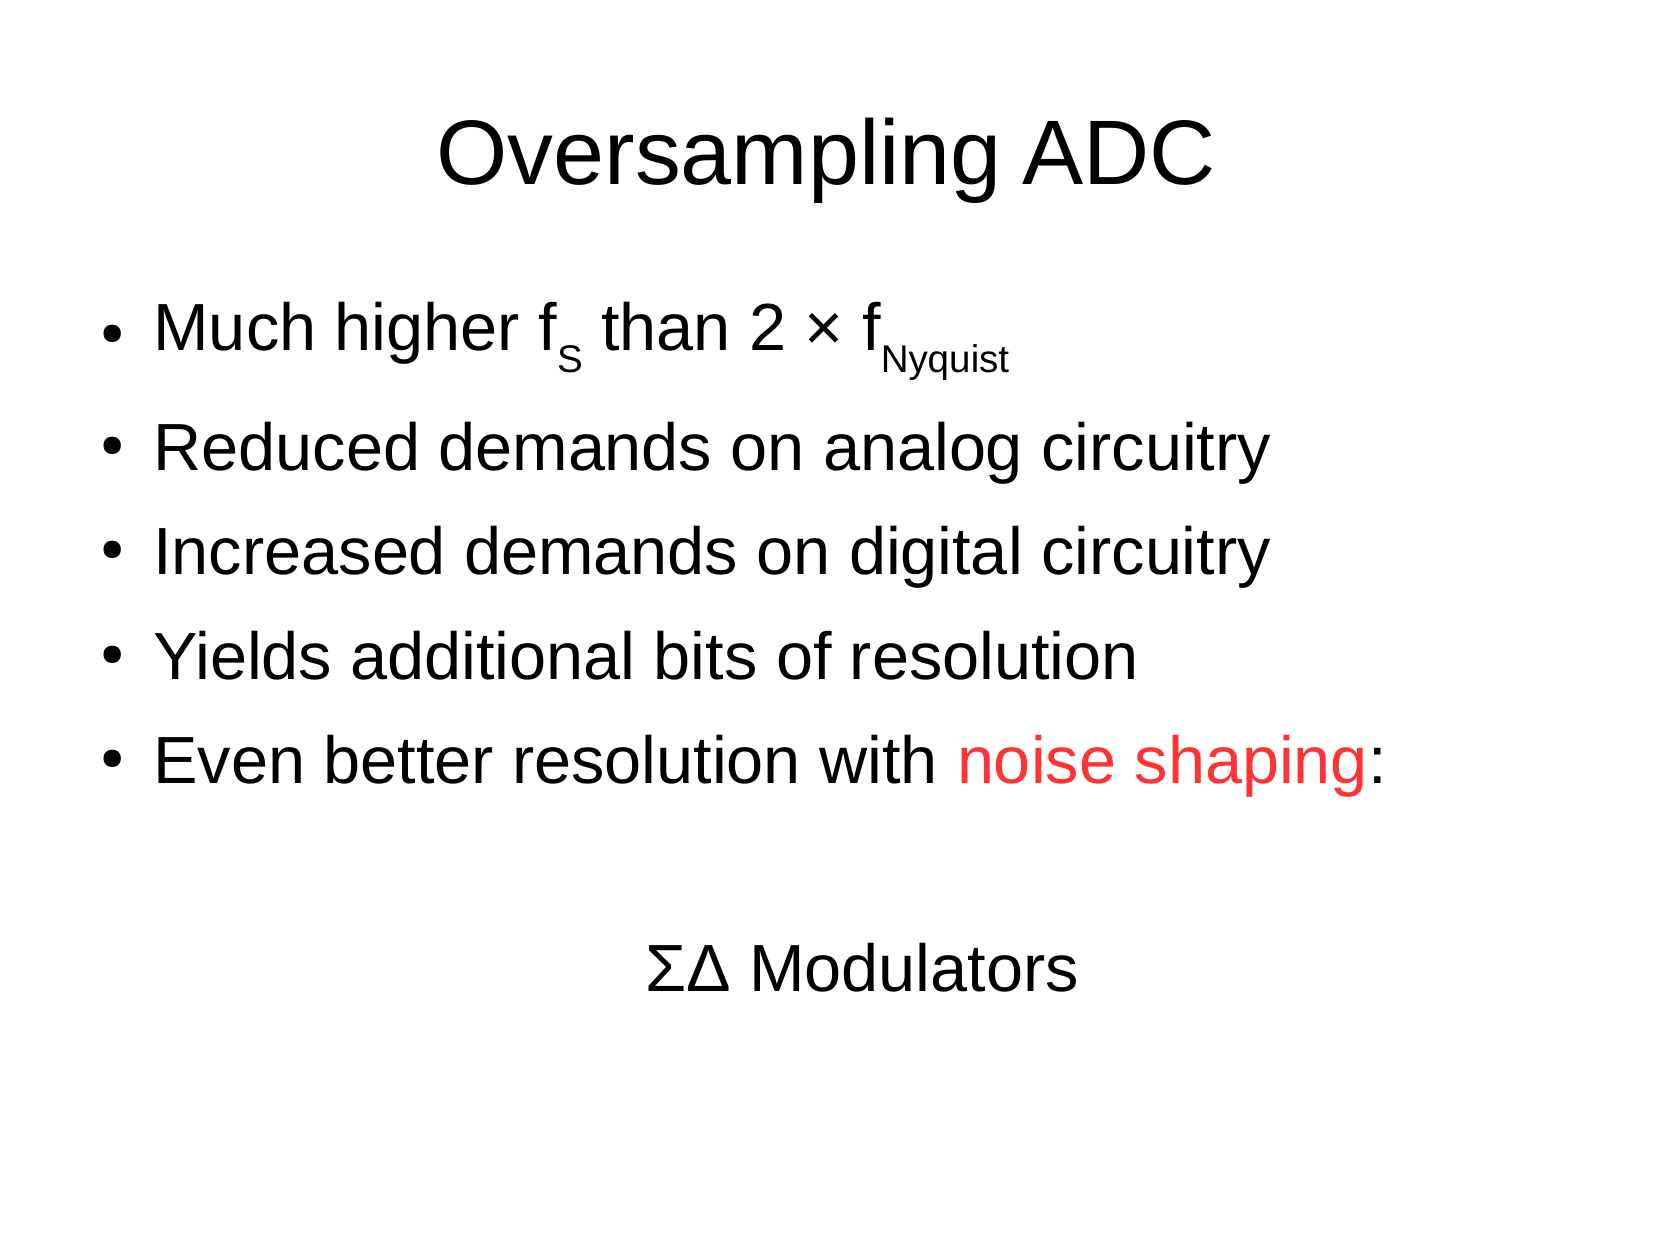

# Oversampling ADC
Much higher fS than 2 × fNyquist
Reduced demands on analog circuitry
Increased demands on digital circuitry
Yields additional bits of resolution
Even better resolution with noise shaping:
ΣΔ Modulators